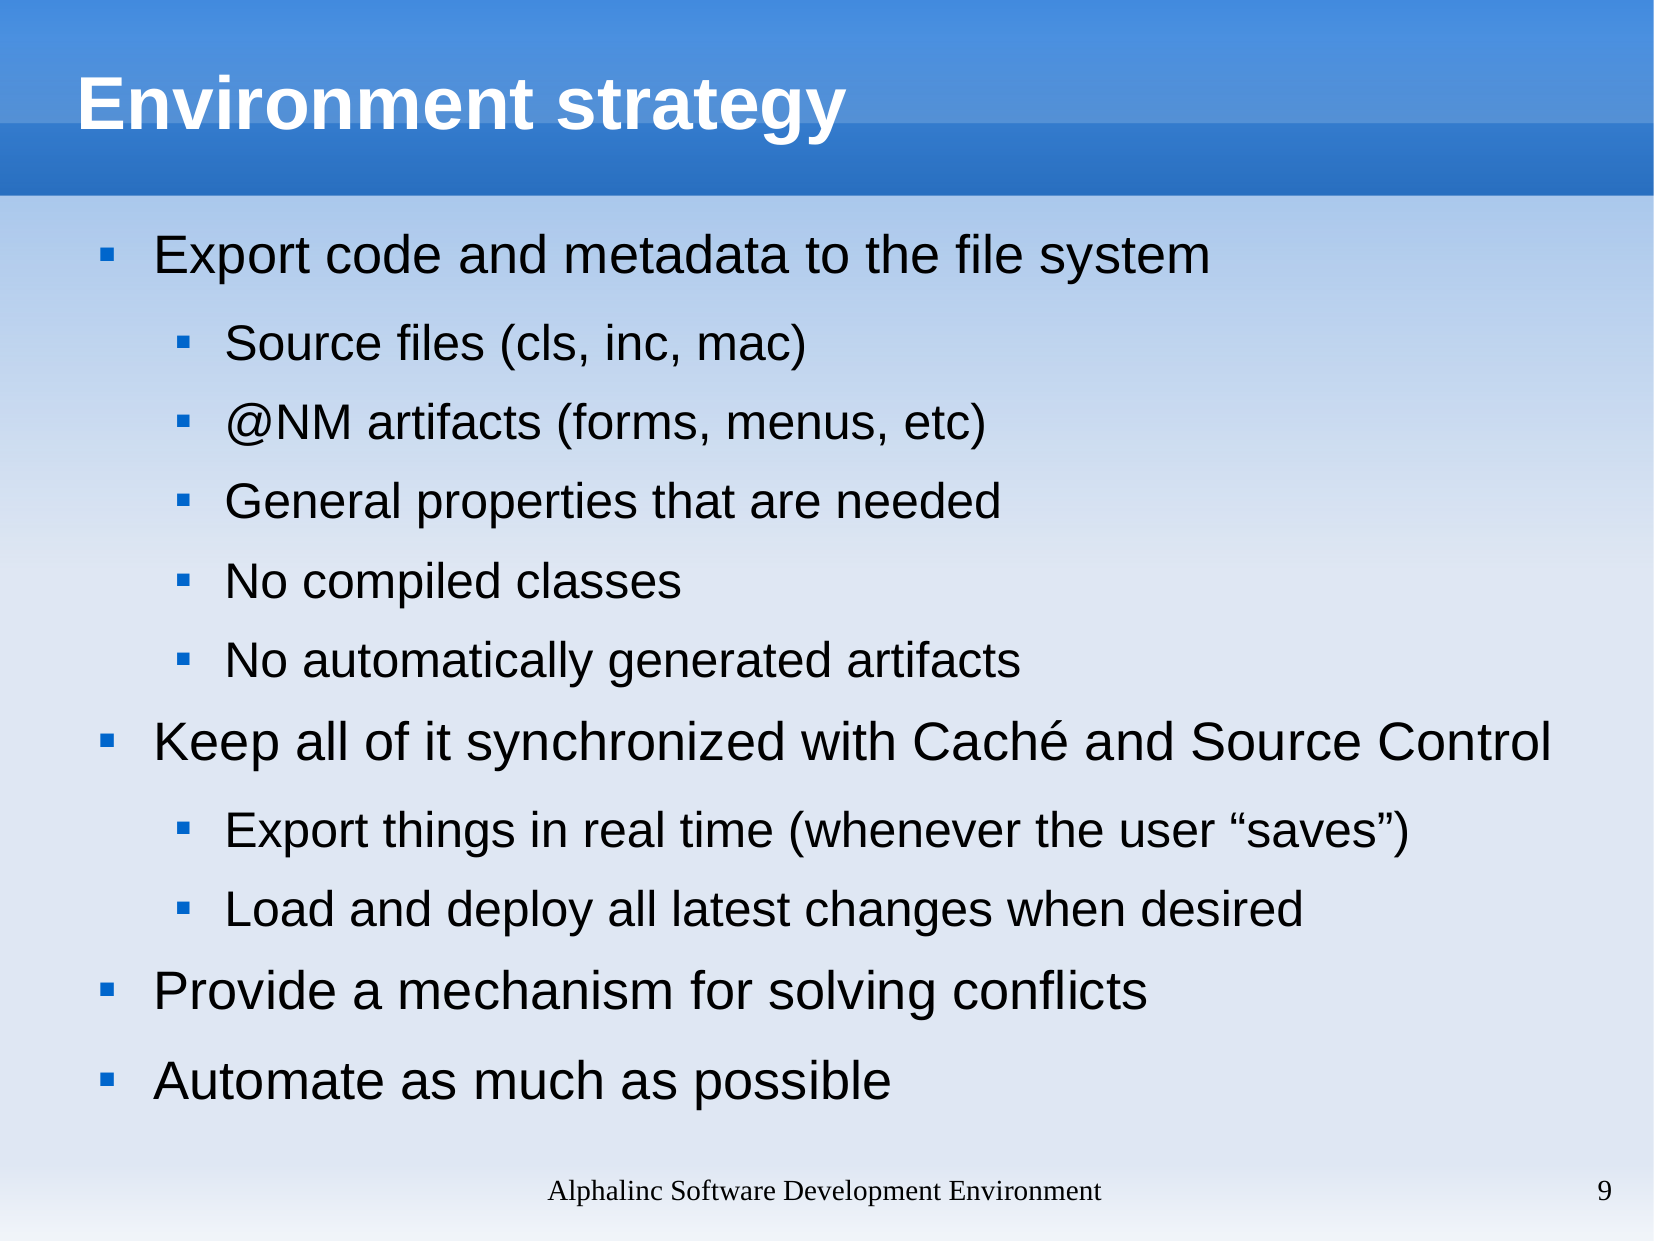

# Environment strategy
Export code and metadata to the file system
Source files (cls, inc, mac)
@NM artifacts (forms, menus, etc)
General properties that are needed
No compiled classes
No automatically generated artifacts
Keep all of it synchronized with Caché and Source Control
Export things in real time (whenever the user “saves”)
Load and deploy all latest changes when desired
Provide a mechanism for solving conflicts
Automate as much as possible
Alphalinc Software Development Environment
9